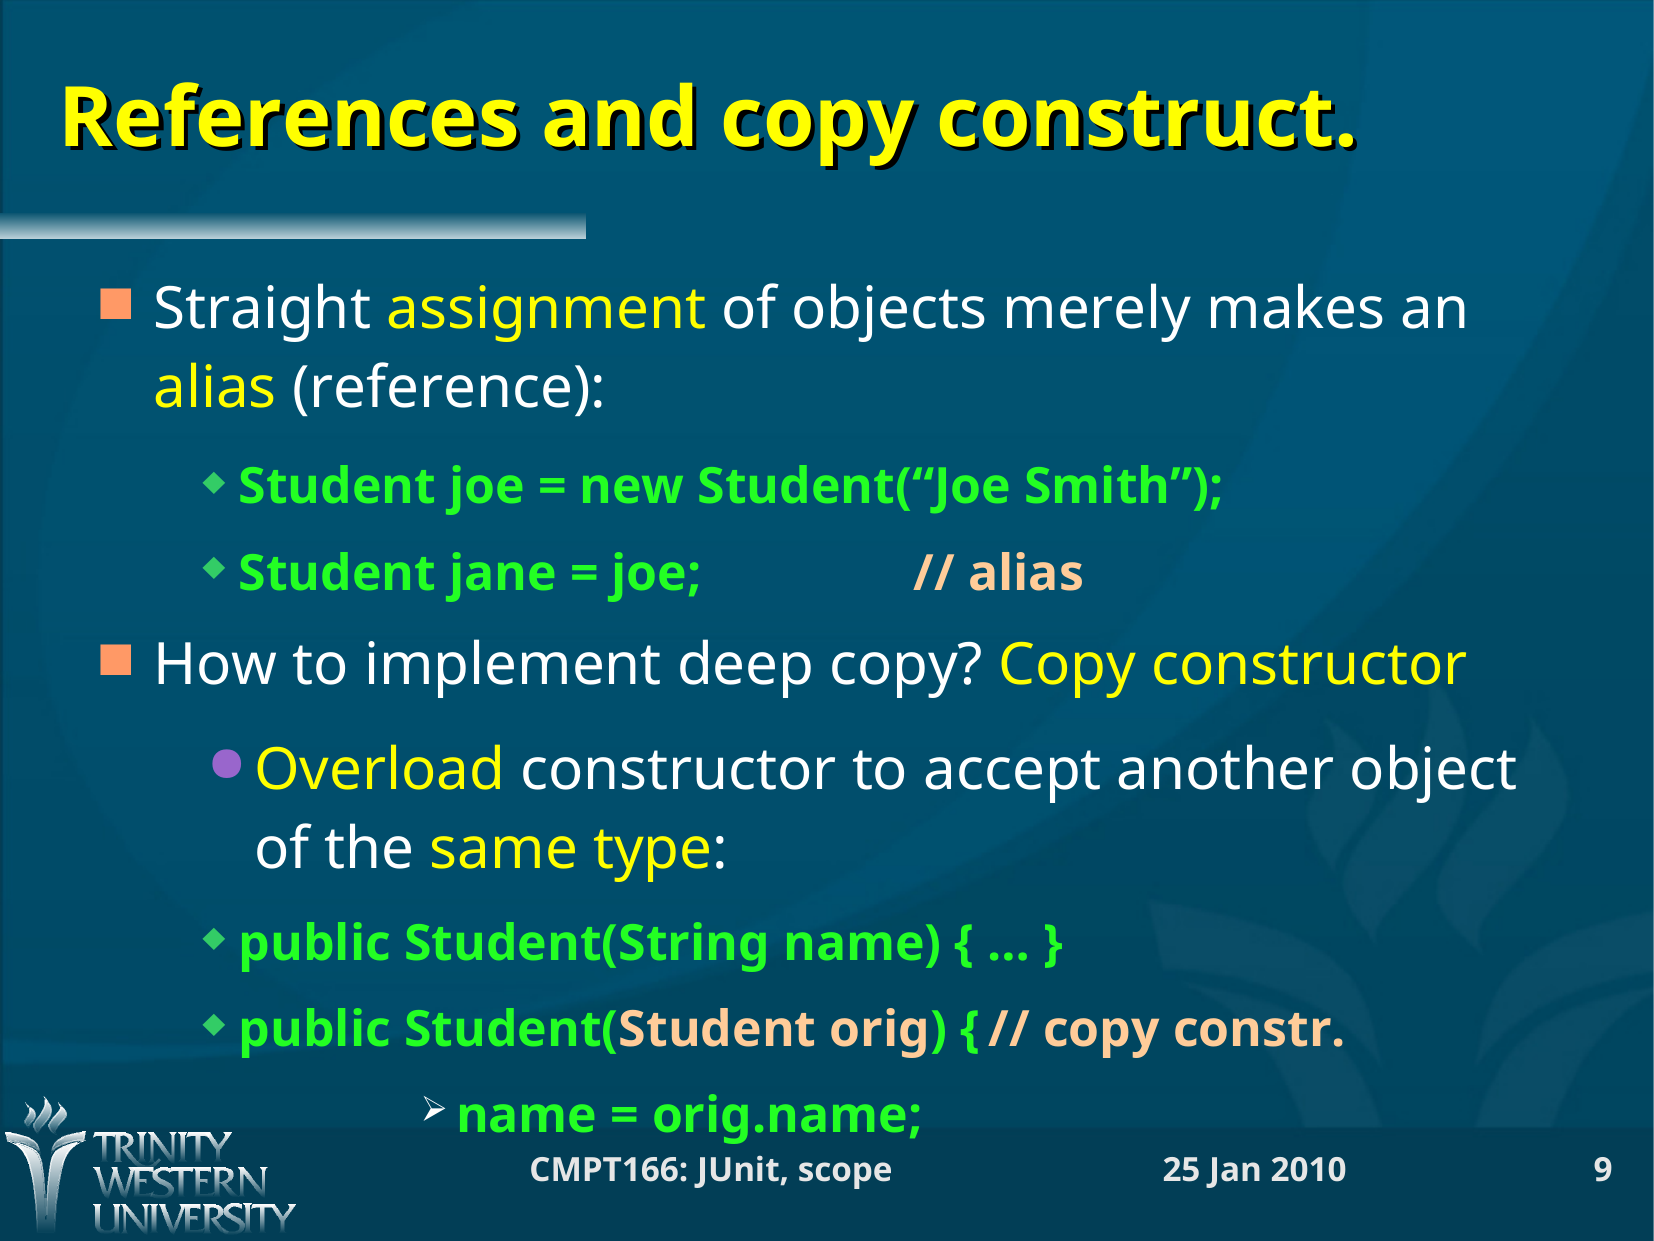

# References and copy construct.
Straight assignment of objects merely makes an alias (reference):
Student joe = new Student(“Joe Smith”);
Student jane = joe;			// alias
How to implement deep copy? Copy constructor
Overload constructor to accept another object of the same type:
public Student(String name) { … }
public Student(Student orig) {	// copy constr.
name = orig.name;
CMPT166: JUnit, scope
25 Jan 2010
9